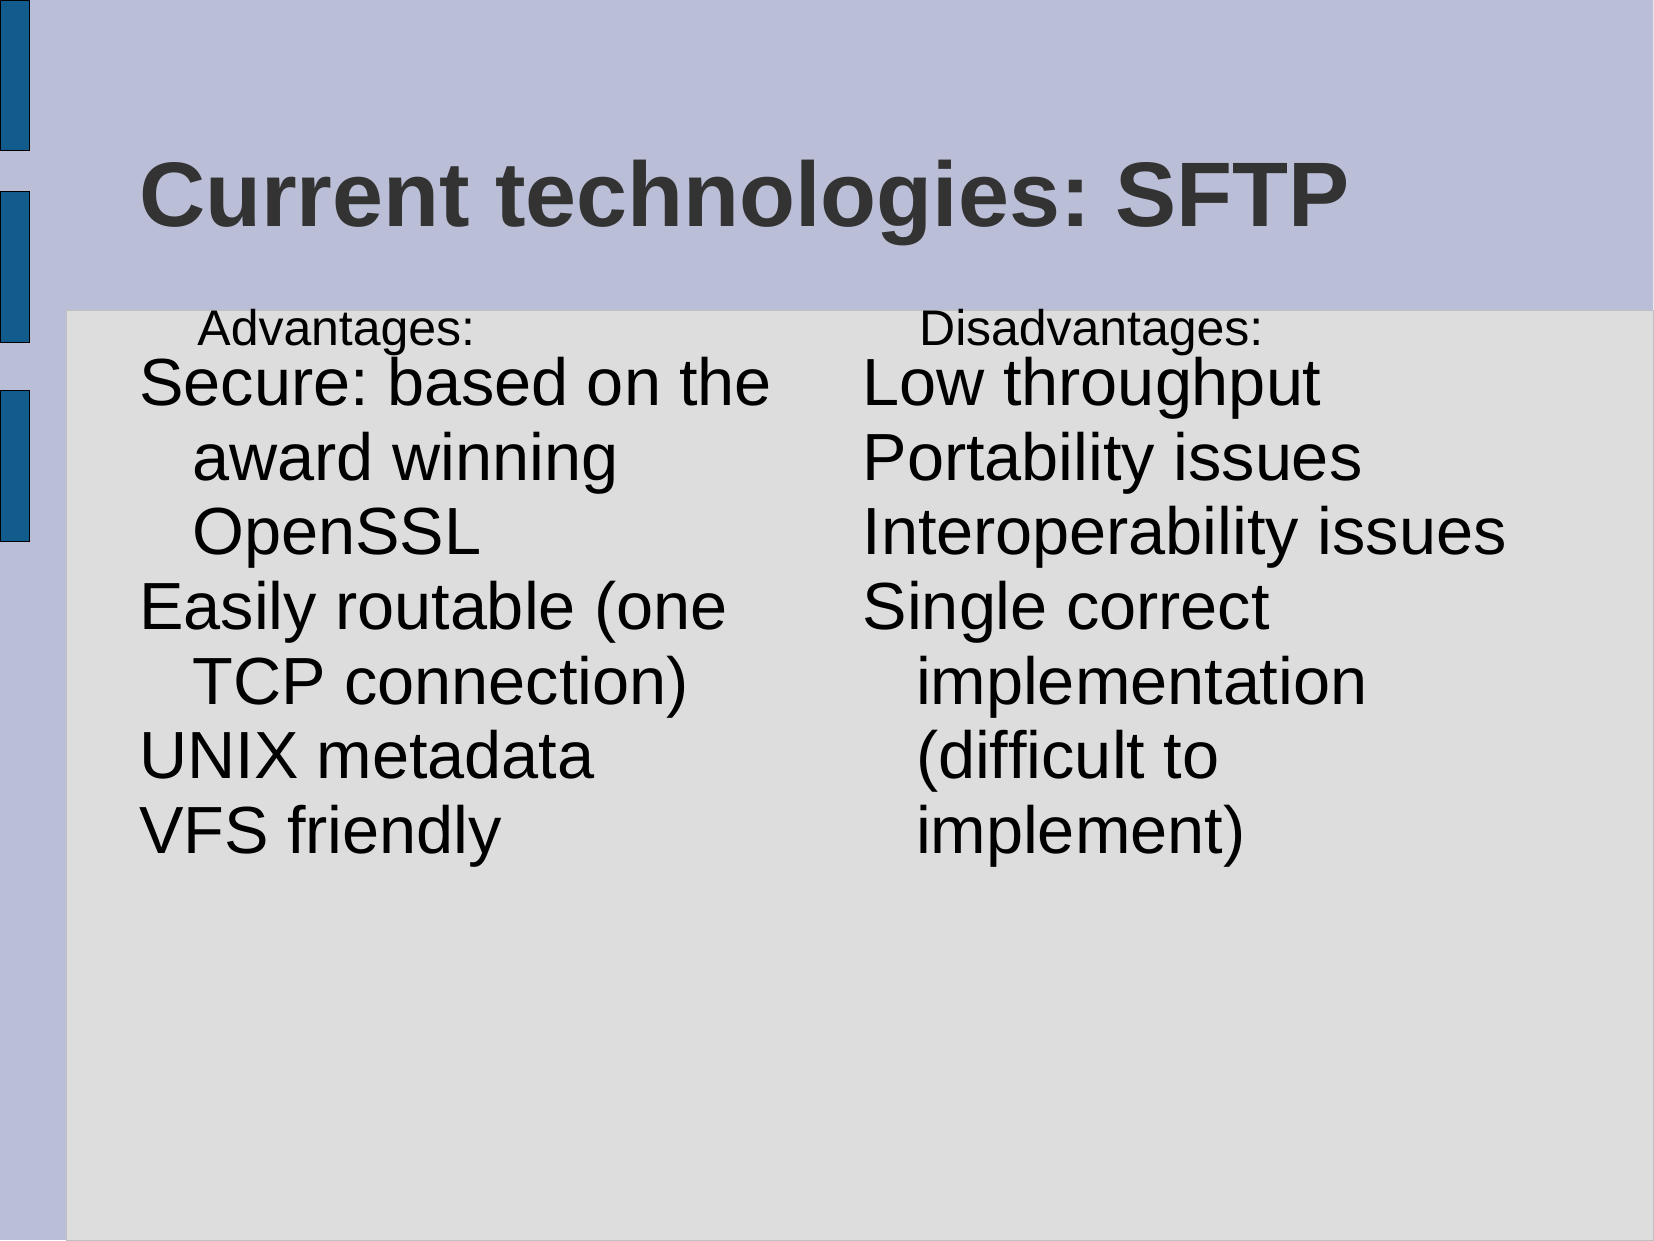

# Current technologies: SFTP
Advantages:
Disadvantages:
Secure: based on the award winning OpenSSL
Easily routable (one TCP connection)
UNIX metadata
VFS friendly
Low throughput
Portability issues
Interoperability issues
Single correct implementation (difficult to implement)